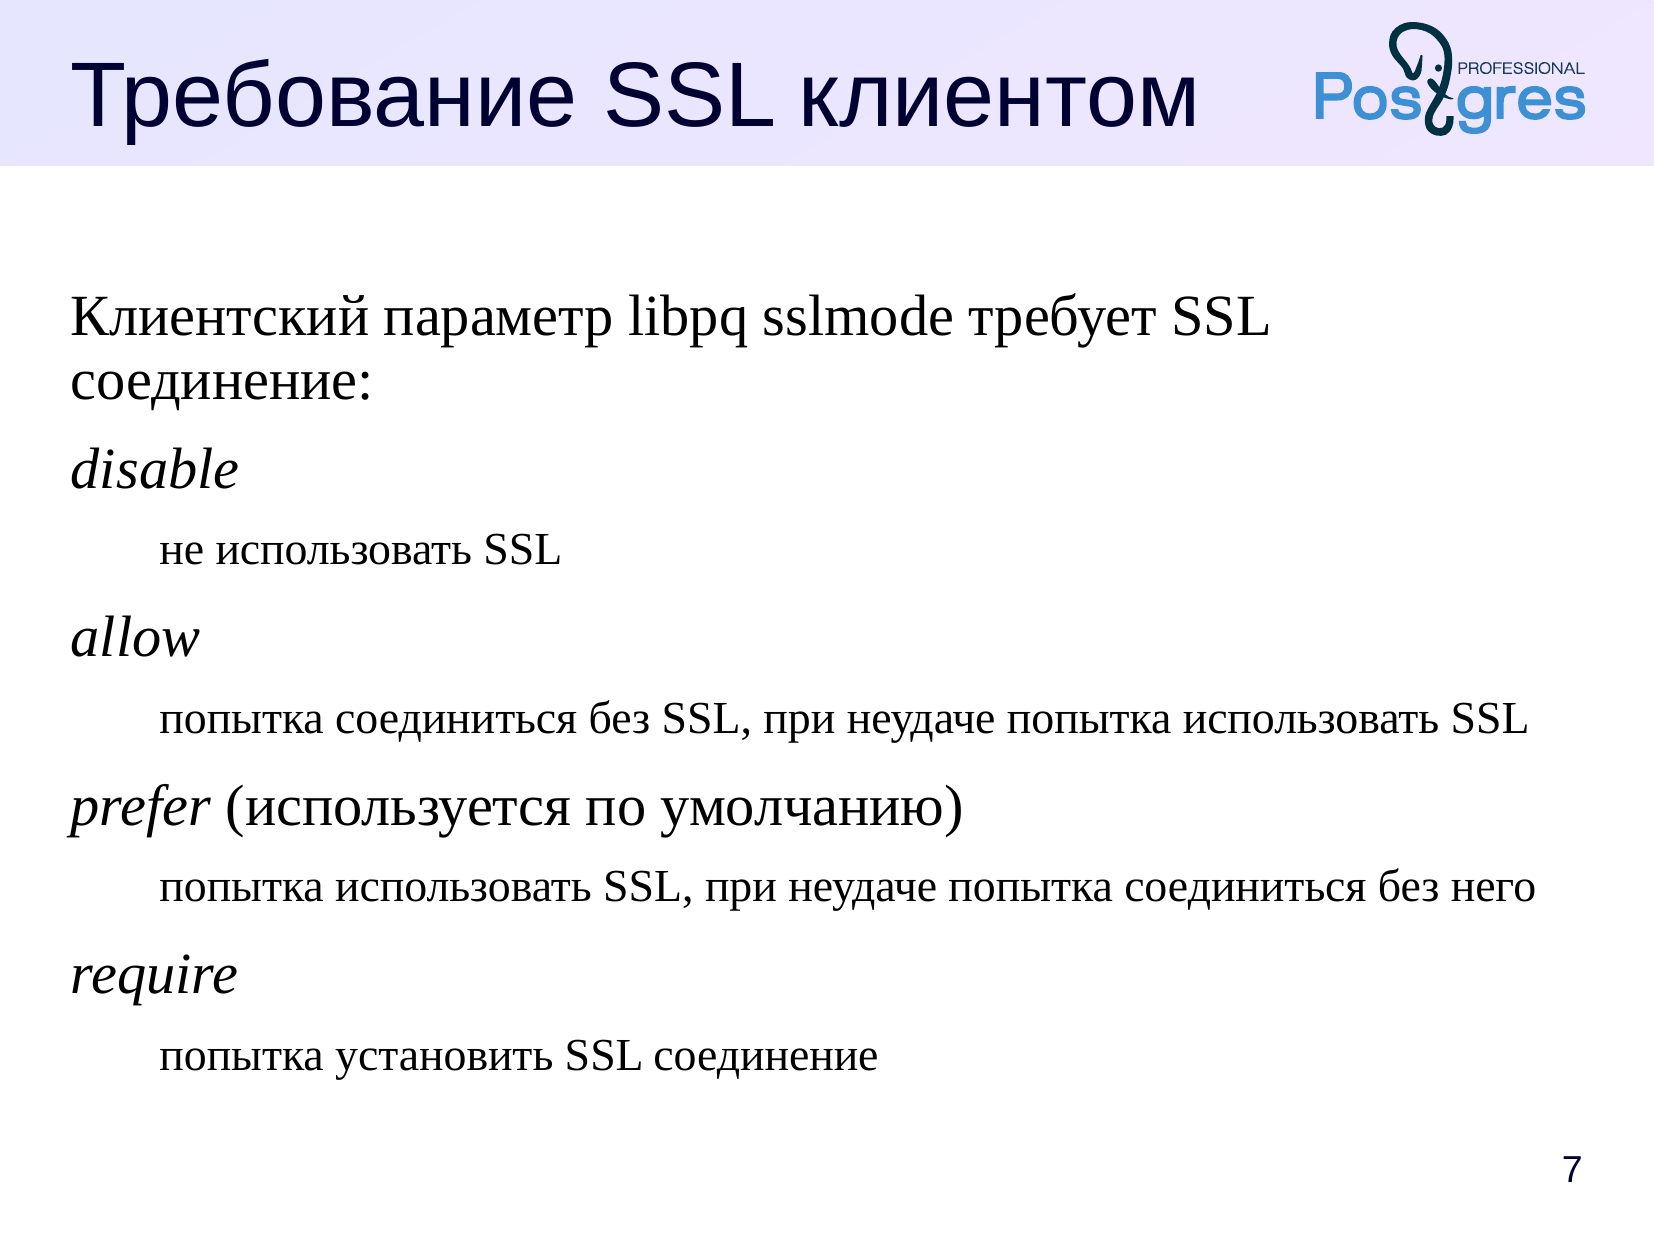

# Требование SSL клиентом
Клиентский параметр libpq sslmode требует SSL соединение:
disable
не использовать SSL
allow
попытка соединиться без SSL, при неудаче попытка использовать SSL
prefer (используется по умолчанию)
попытка использовать SSL, при неудаче попытка соединиться без него
require
попытка установить SSL соединение